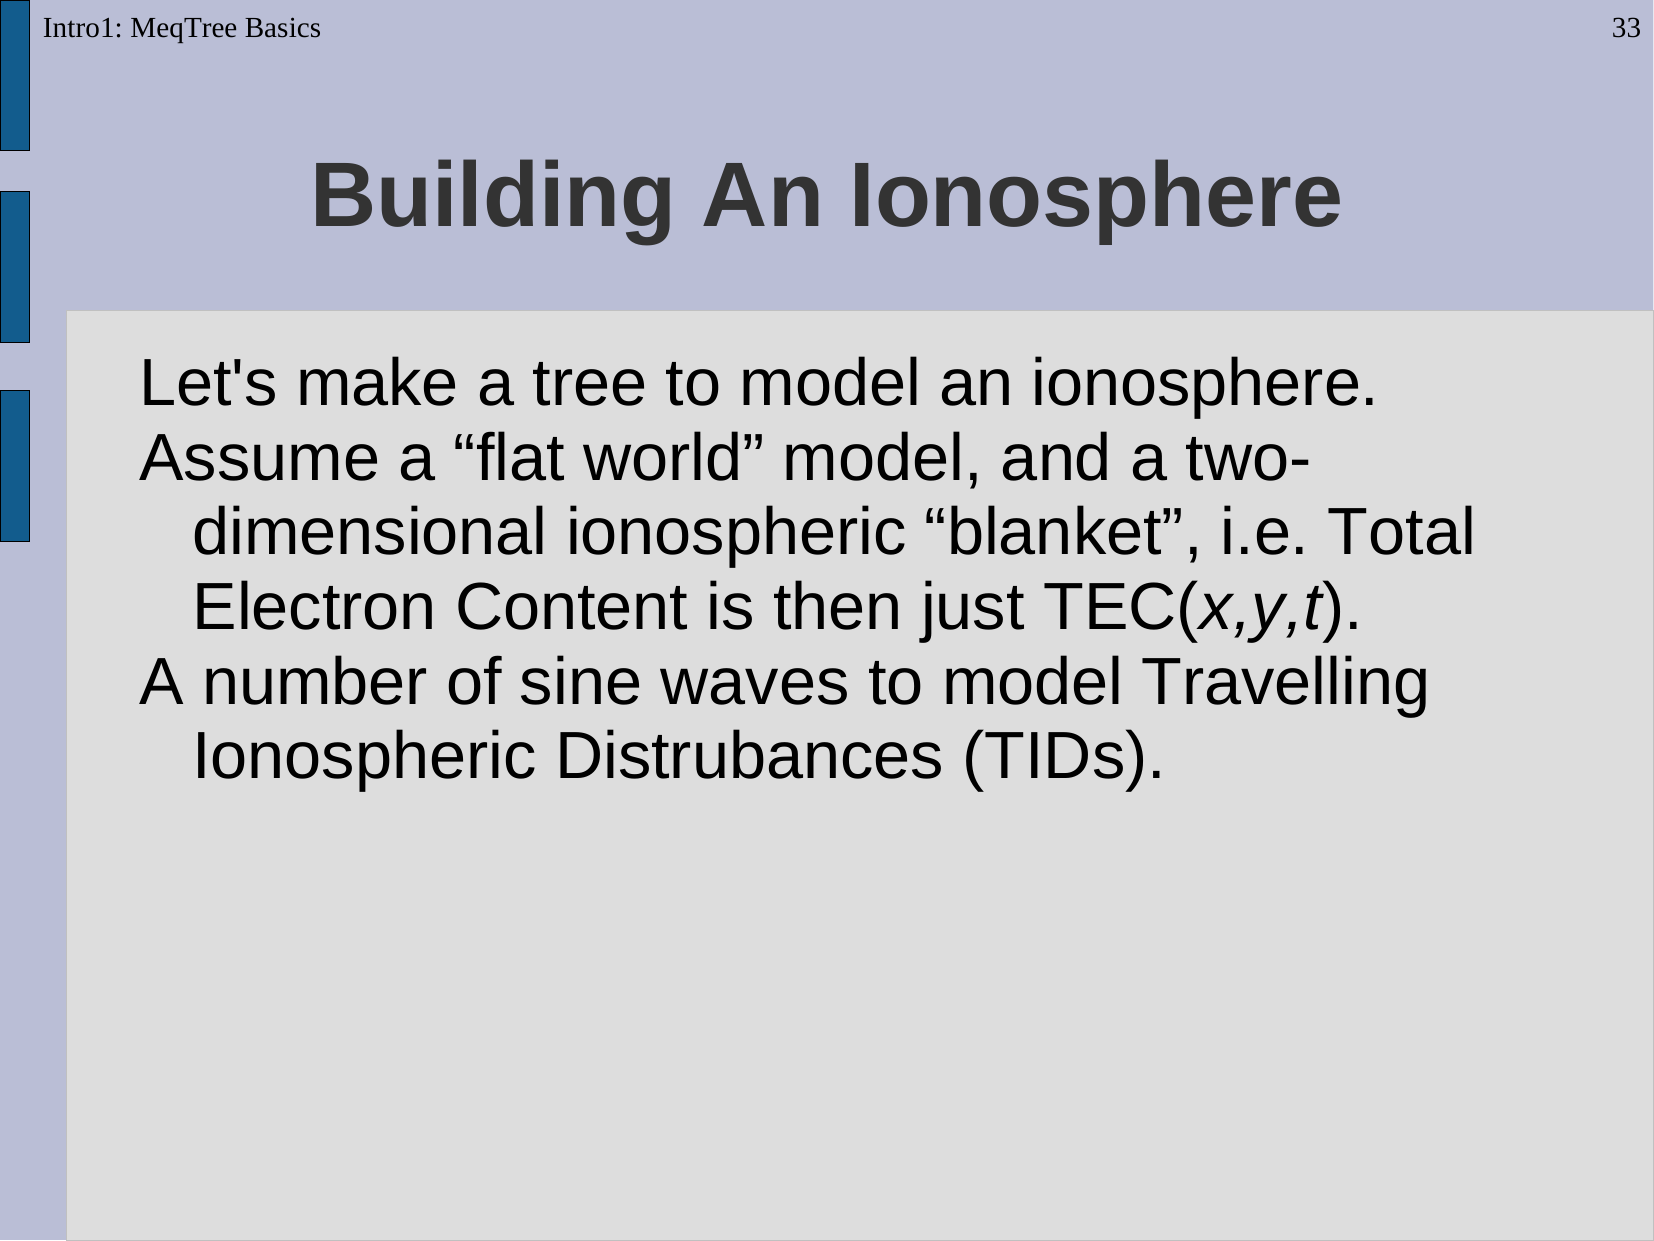

Intro1: MeqTree Basics
33
# Building An Ionosphere
Let's make a tree to model an ionosphere.
Assume a “flat world” model, and a two-dimensional ionospheric “blanket”, i.e. Total Electron Content is then just TEC(x,y,t).
A number of sine waves to model Travelling Ionospheric Distrubances (TIDs).